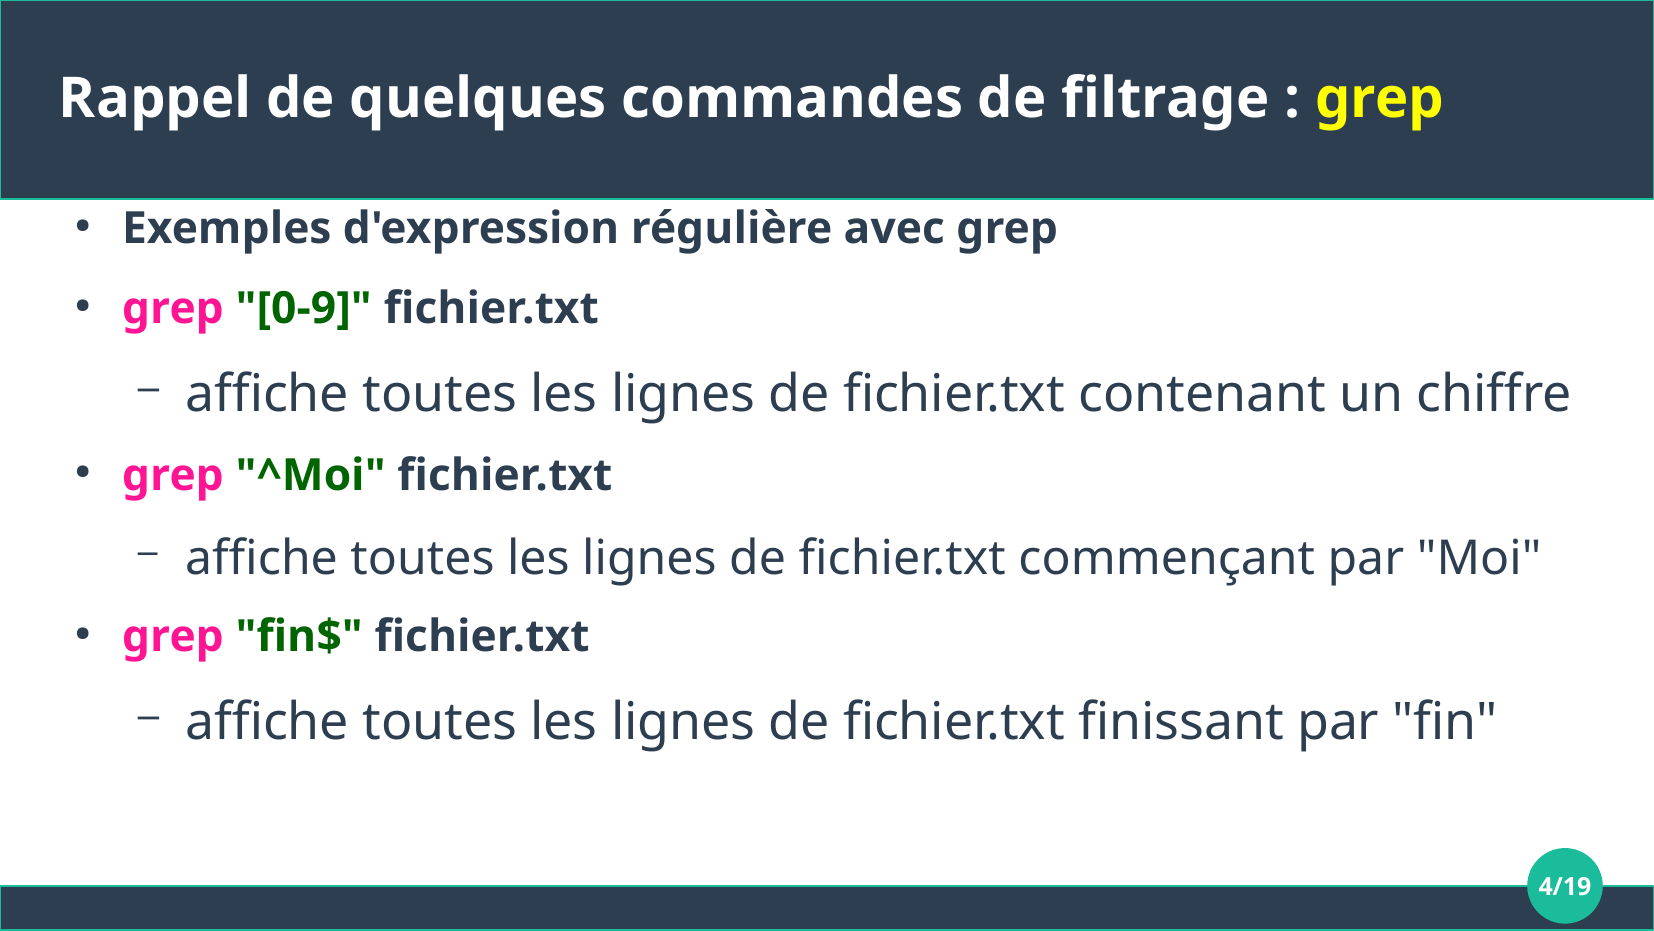

# Rappel de quelques commandes de filtrage : grep
Exemples d'expression régulière avec grep
grep "[0-9]" fichier.txt
affiche toutes les lignes de fichier.txt contenant un chiffre
grep "^Moi" fichier.txt
affiche toutes les lignes de fichier.txt commençant par "Moi"
grep "fin$" fichier.txt
affiche toutes les lignes de fichier.txt finissant par "fin"
4